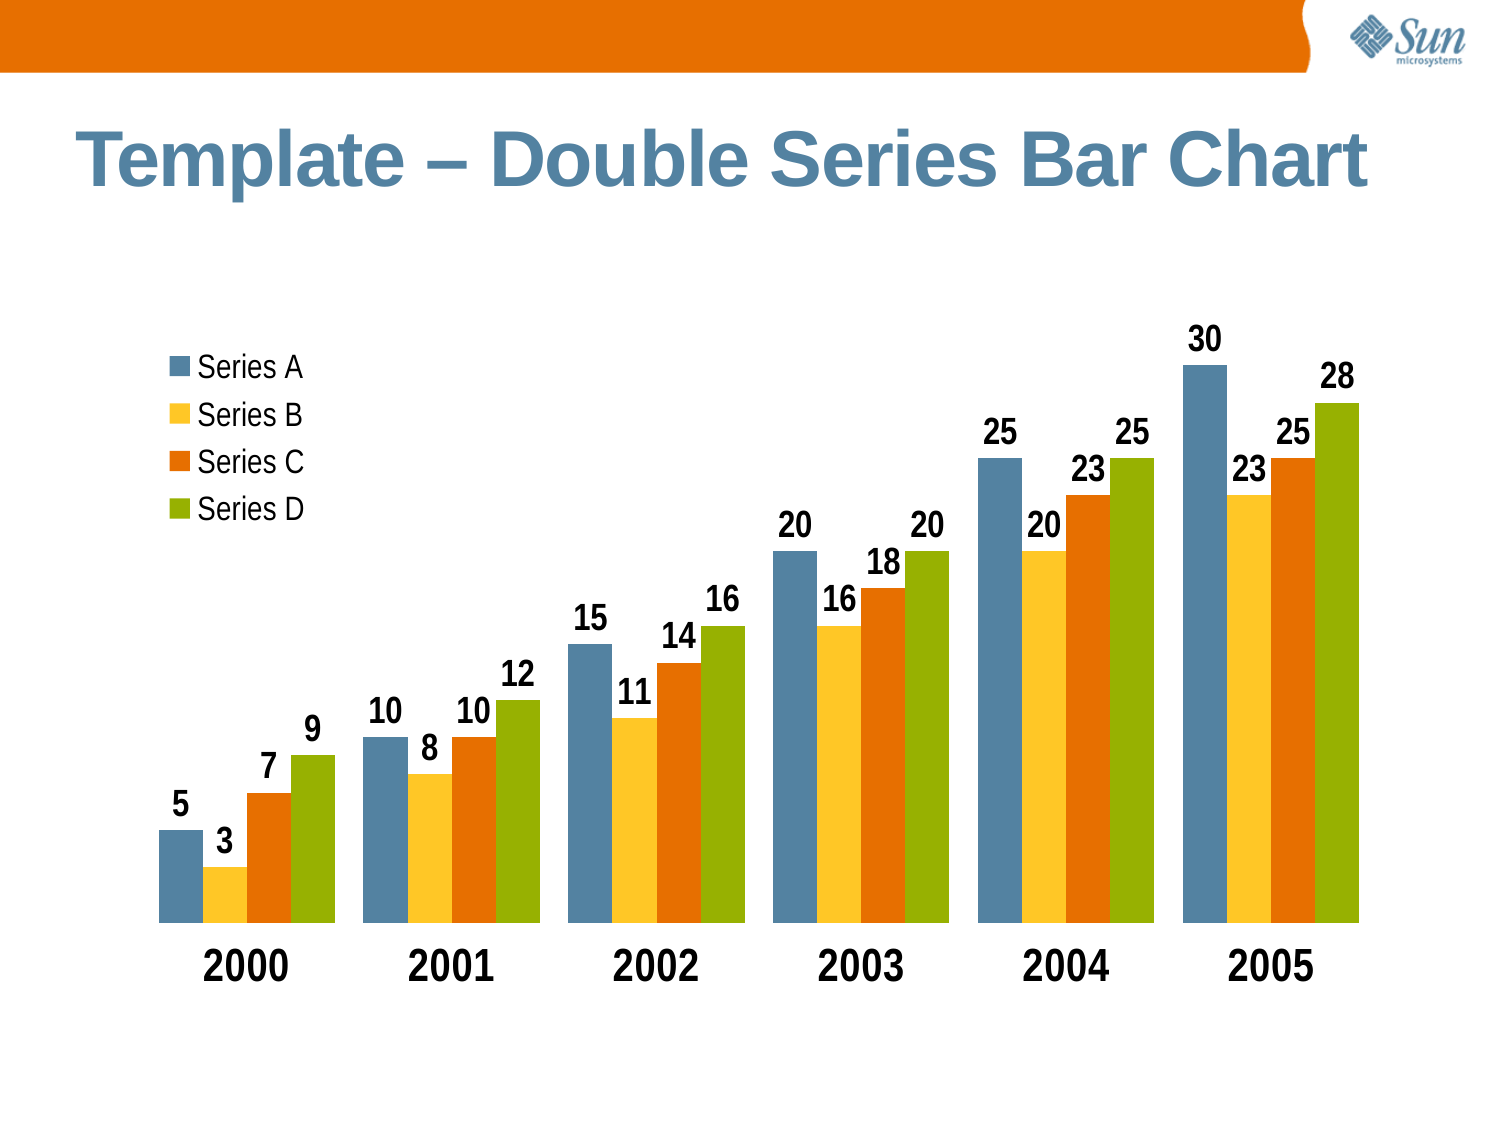

# Template – Double Series Bar Chart
### Chart
| Category | Series A | Series B | Series C | Series D |
|---|---|---|---|---|
| 2000 | 5.0 | 3.0 | 7.0 | 9.0 |
| 2001 | 10.0 | 8.0 | 10.0 | 12.0 |
| 2002 | 15.0 | 11.0 | 14.0 | 16.0 |
| 2003 | 20.0 | 16.0 | 18.0 | 20.0 |
| 2004 | 25.0 | 20.0 | 23.0 | 25.0 |
| 2005 | 30.0 | 23.0 | 25.0 | 28.0 |